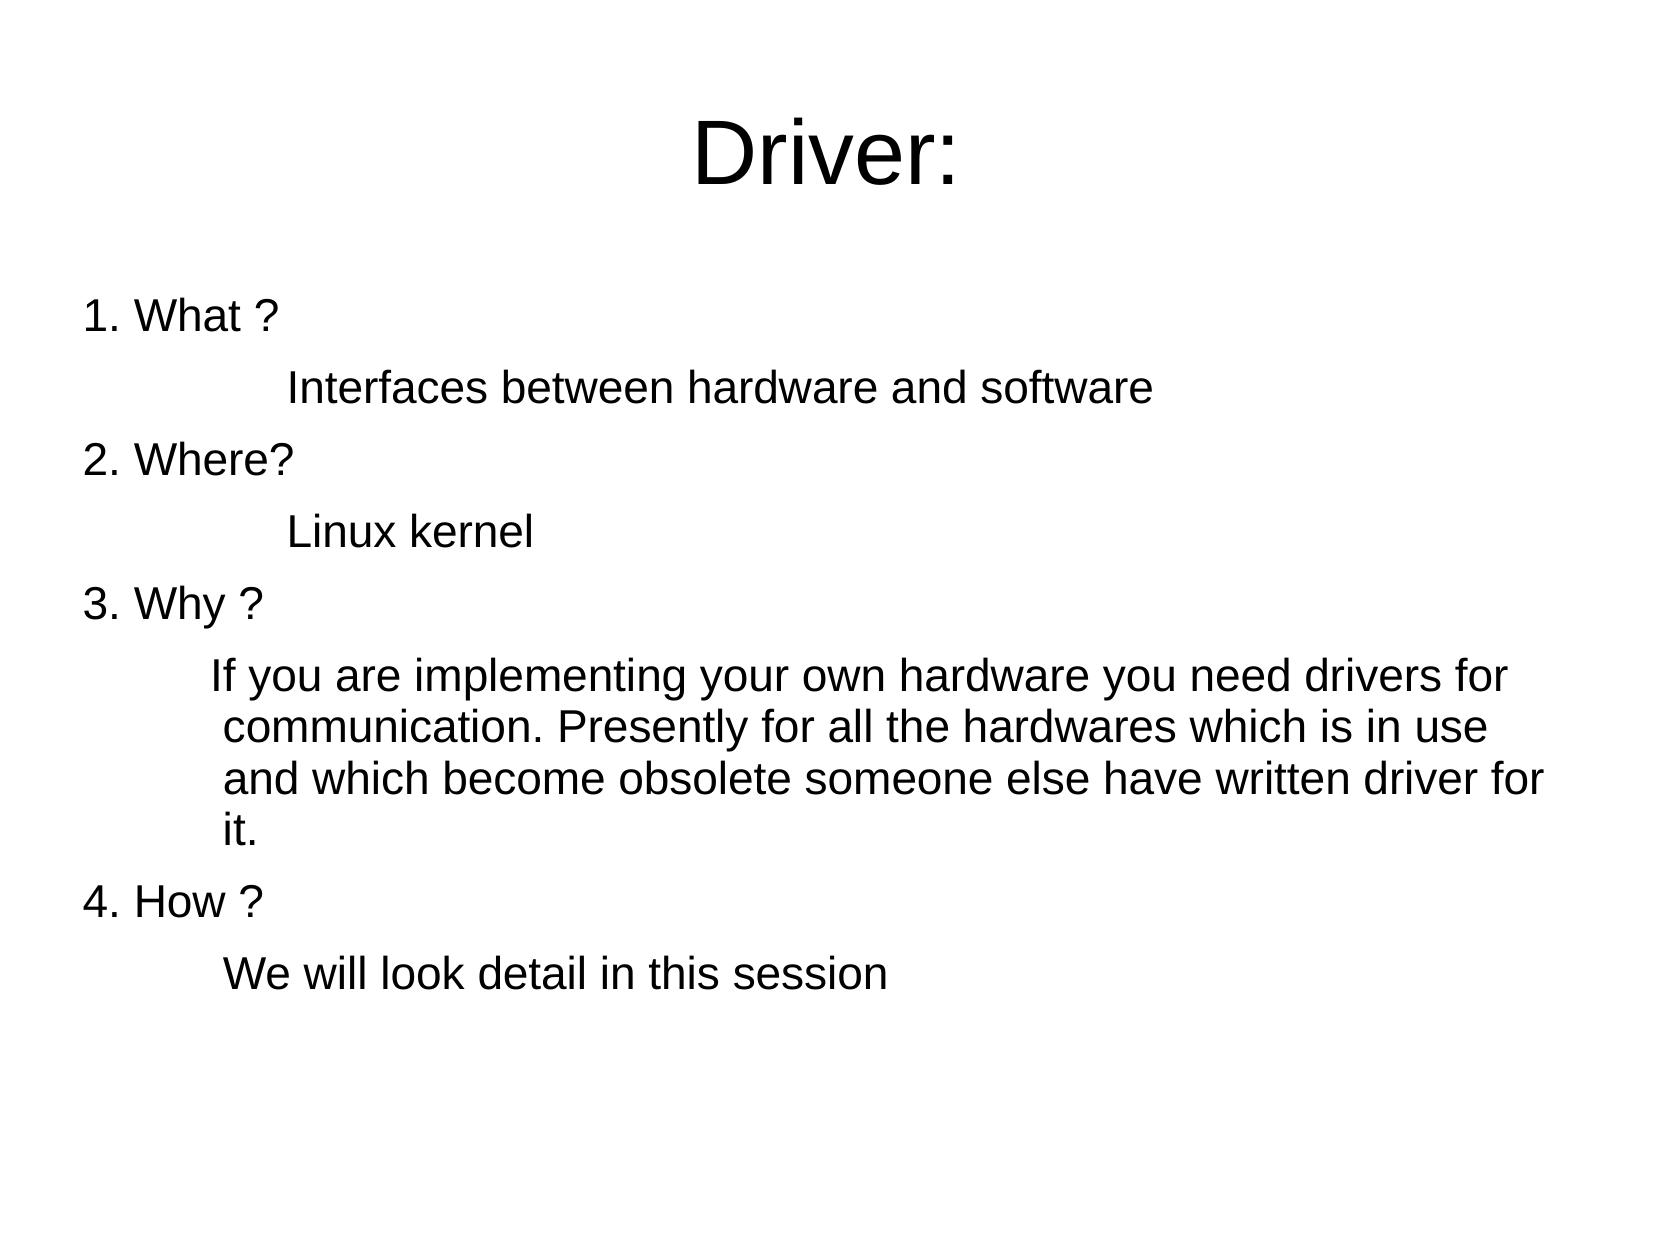

# Driver:
1. What ?
 Interfaces between hardware and software
2. Where?
 Linux kernel
3. Why ?
 If you are implementing your own hardware you need drivers for 	 communication. Presently for all the hardwares which is in use 	 and which become obsolete someone else have written driver for 			 it.
4. How ?
 We will look detail in this session